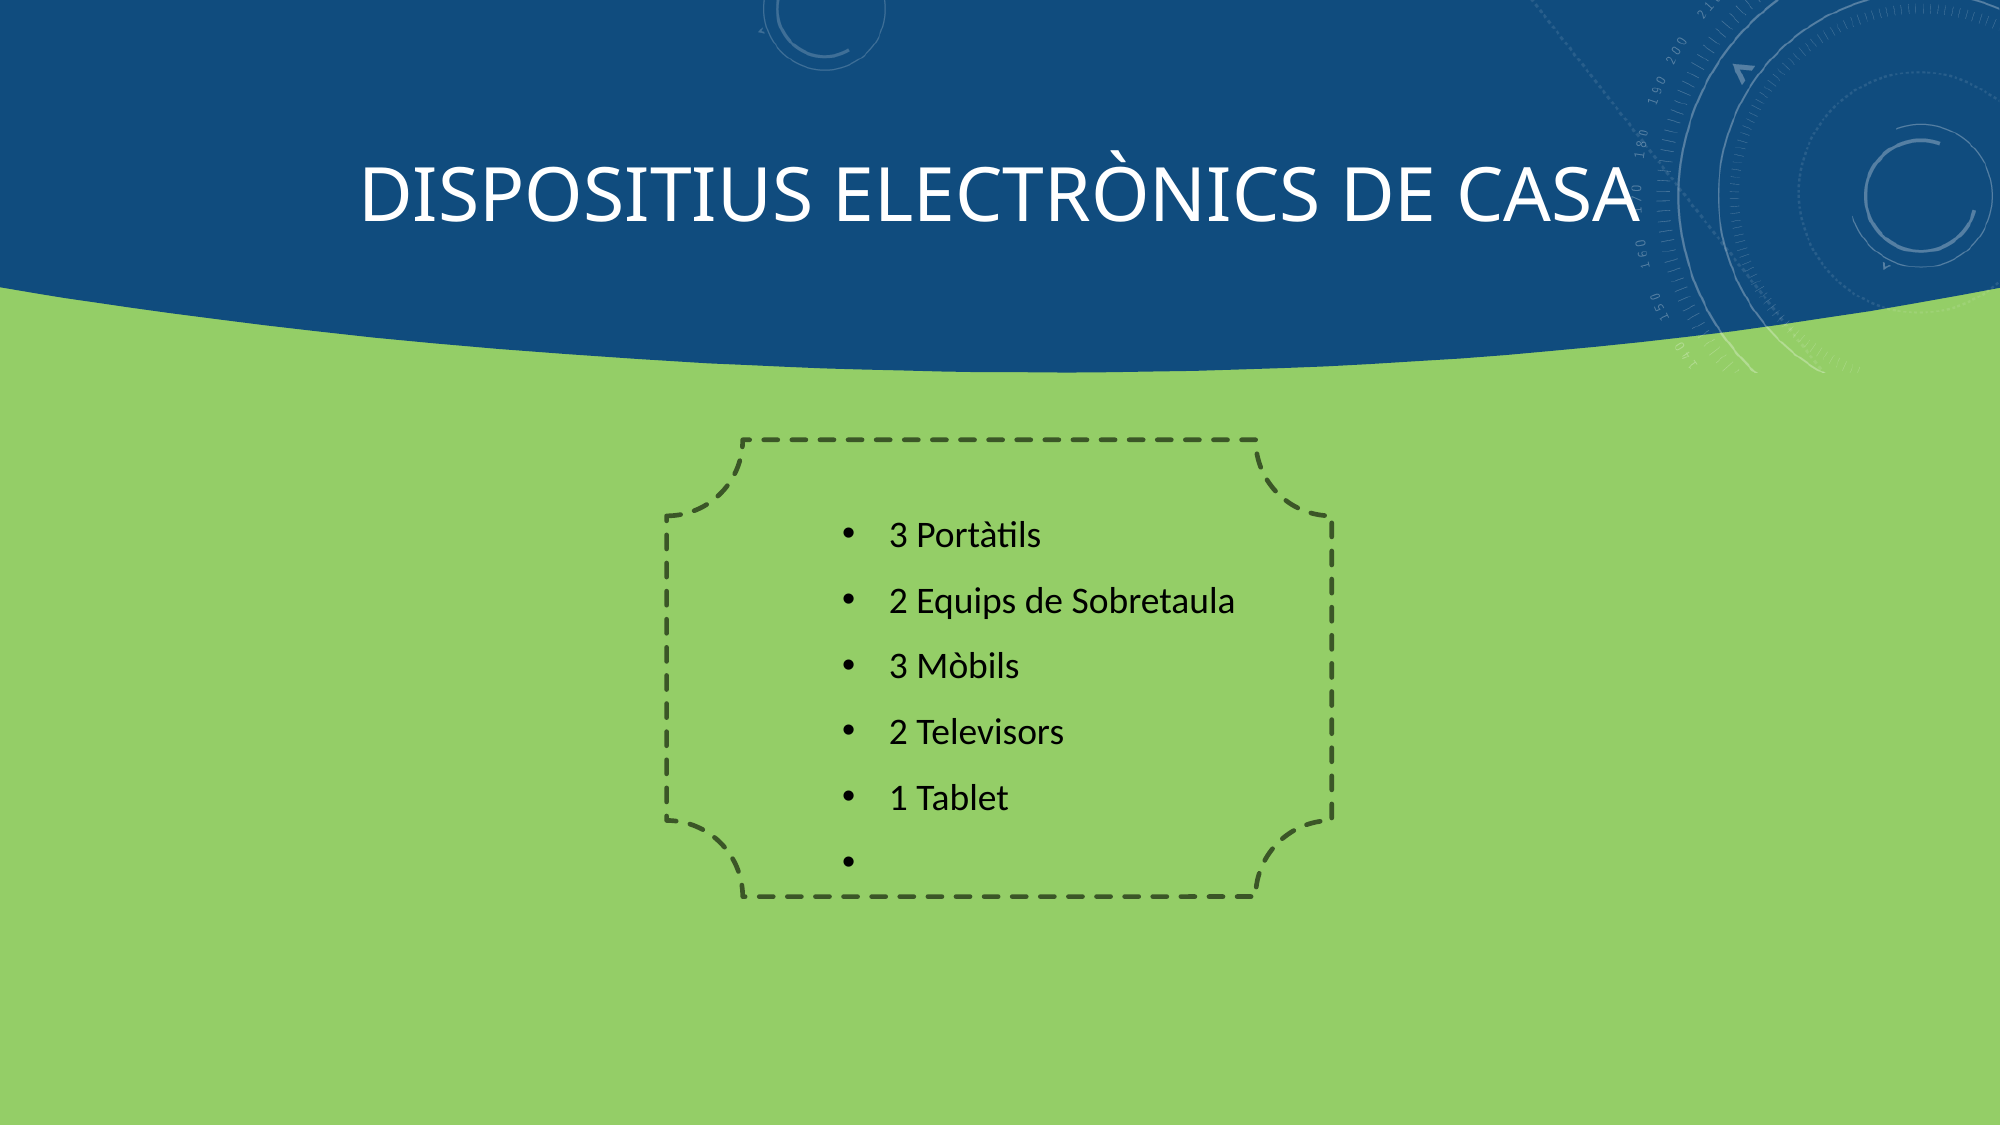

# Dispositius electrònics de casa
3 Portàtils
2 Equips de Sobretaula
3 Mòbils
2 Televisors
1 Tablet